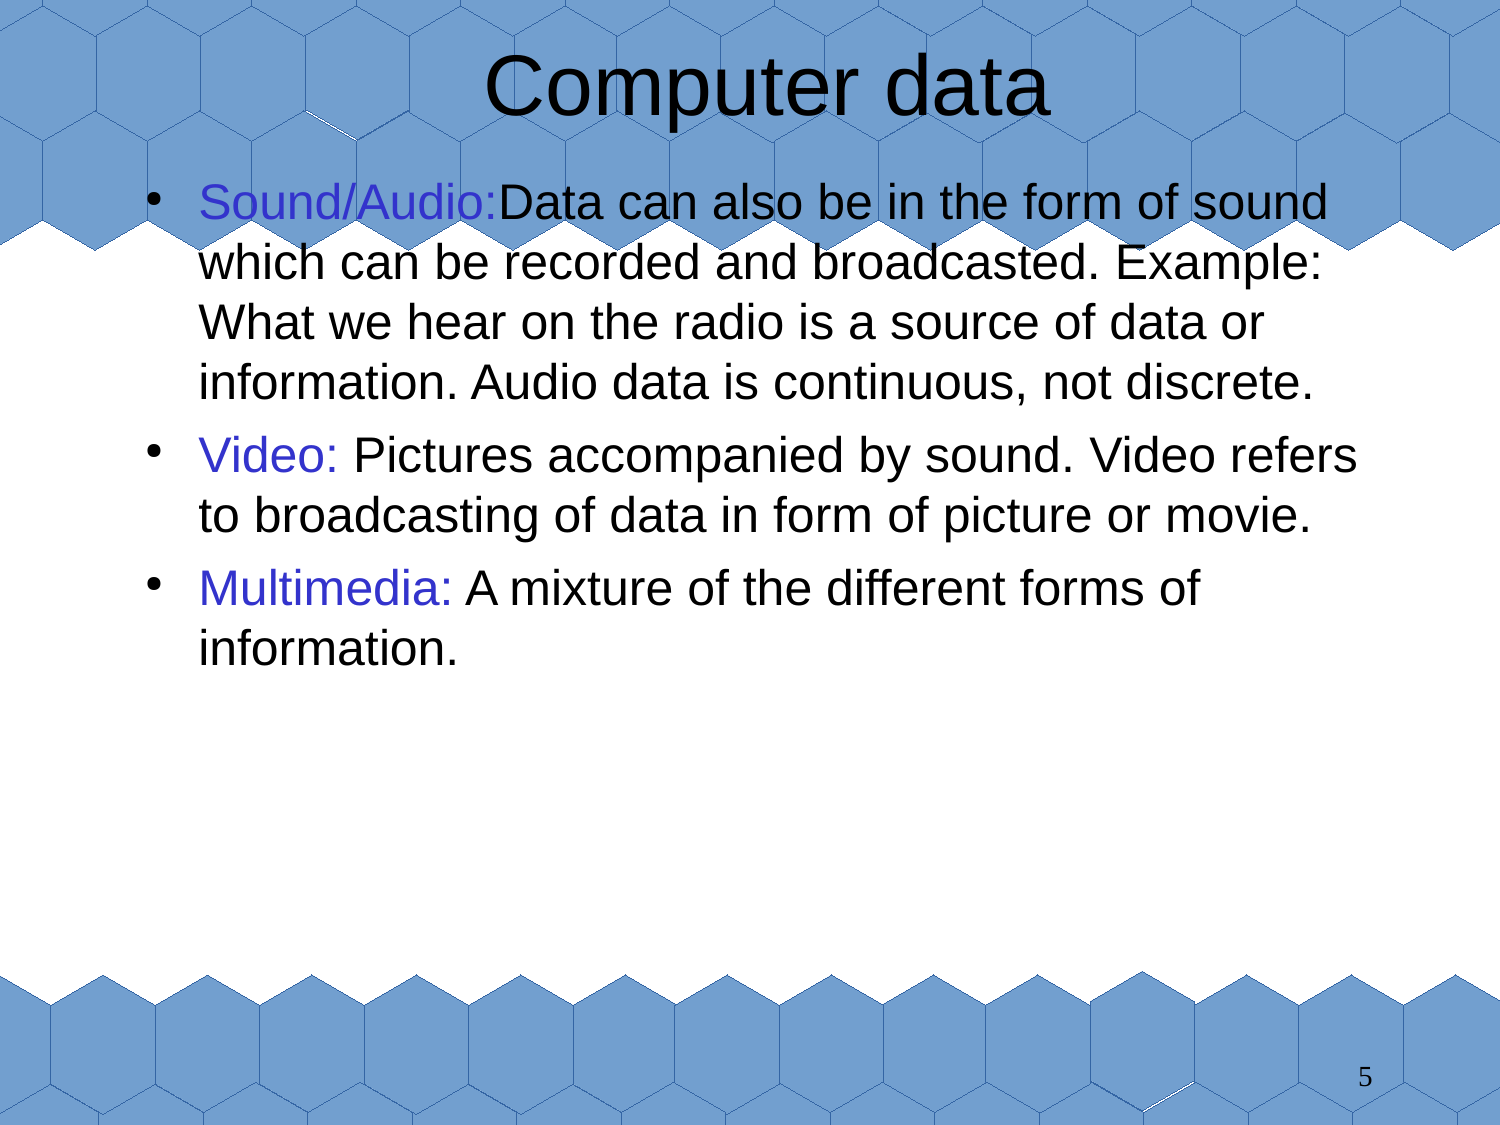

# Computer data
Sound/Audio:Data can also be in the form of sound which can be recorded and broadcasted. Example: What we hear on the radio is a source of data or information. Audio data is continuous, not discrete.
Video: Pictures accompanied by sound. Video refers to broadcasting of data in form of picture or movie.
Multimedia: A mixture of the different forms of information.